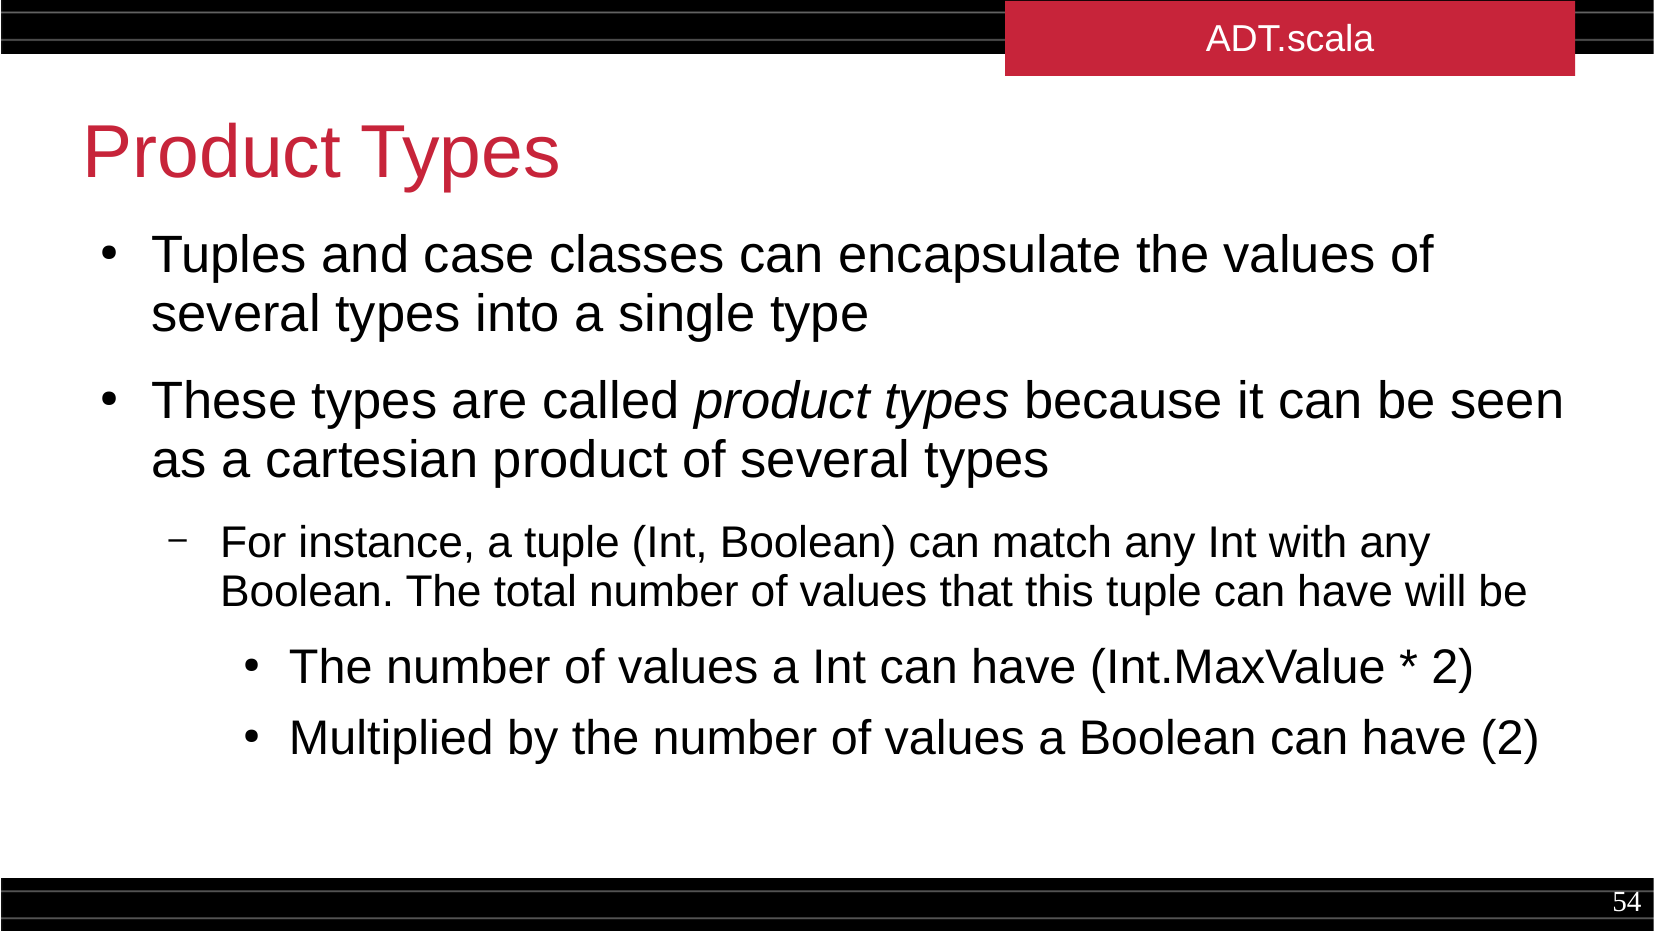

ADT.scala
# Product Types
Tuples and case classes can encapsulate the values of several types into a single type
These types are called product types because it can be seen as a cartesian product of several types
For instance, a tuple (Int, Boolean) can match any Int with any Boolean. The total number of values that this tuple can have will be
The number of values a Int can have (Int.MaxValue * 2)
Multiplied by the number of values a Boolean can have (2)